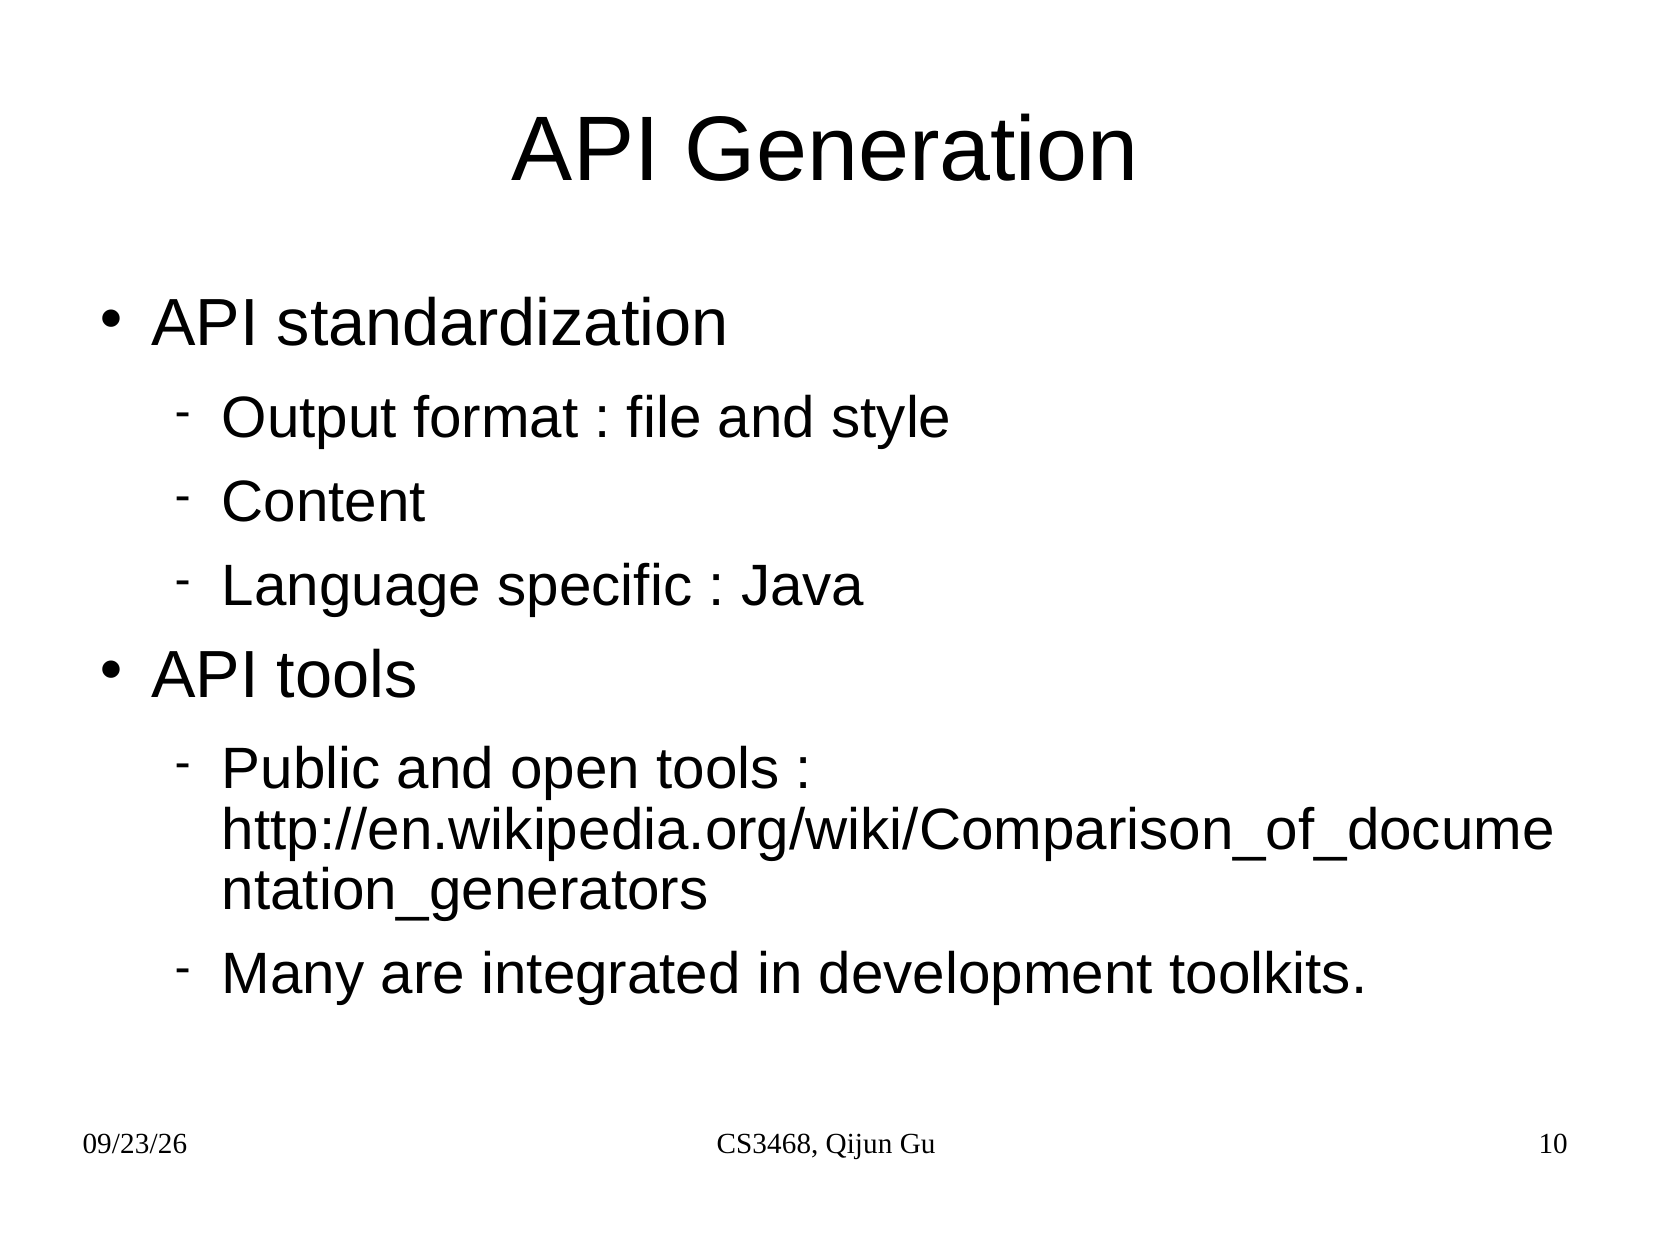

# API Generation
API standardization
Output format : file and style
Content
Language specific : Java
API tools
Public and open tools : http://en.wikipedia.org/wiki/Comparison_of_documentation_generators
Many are integrated in development toolkits.
CS3468, Qijun Gu
10